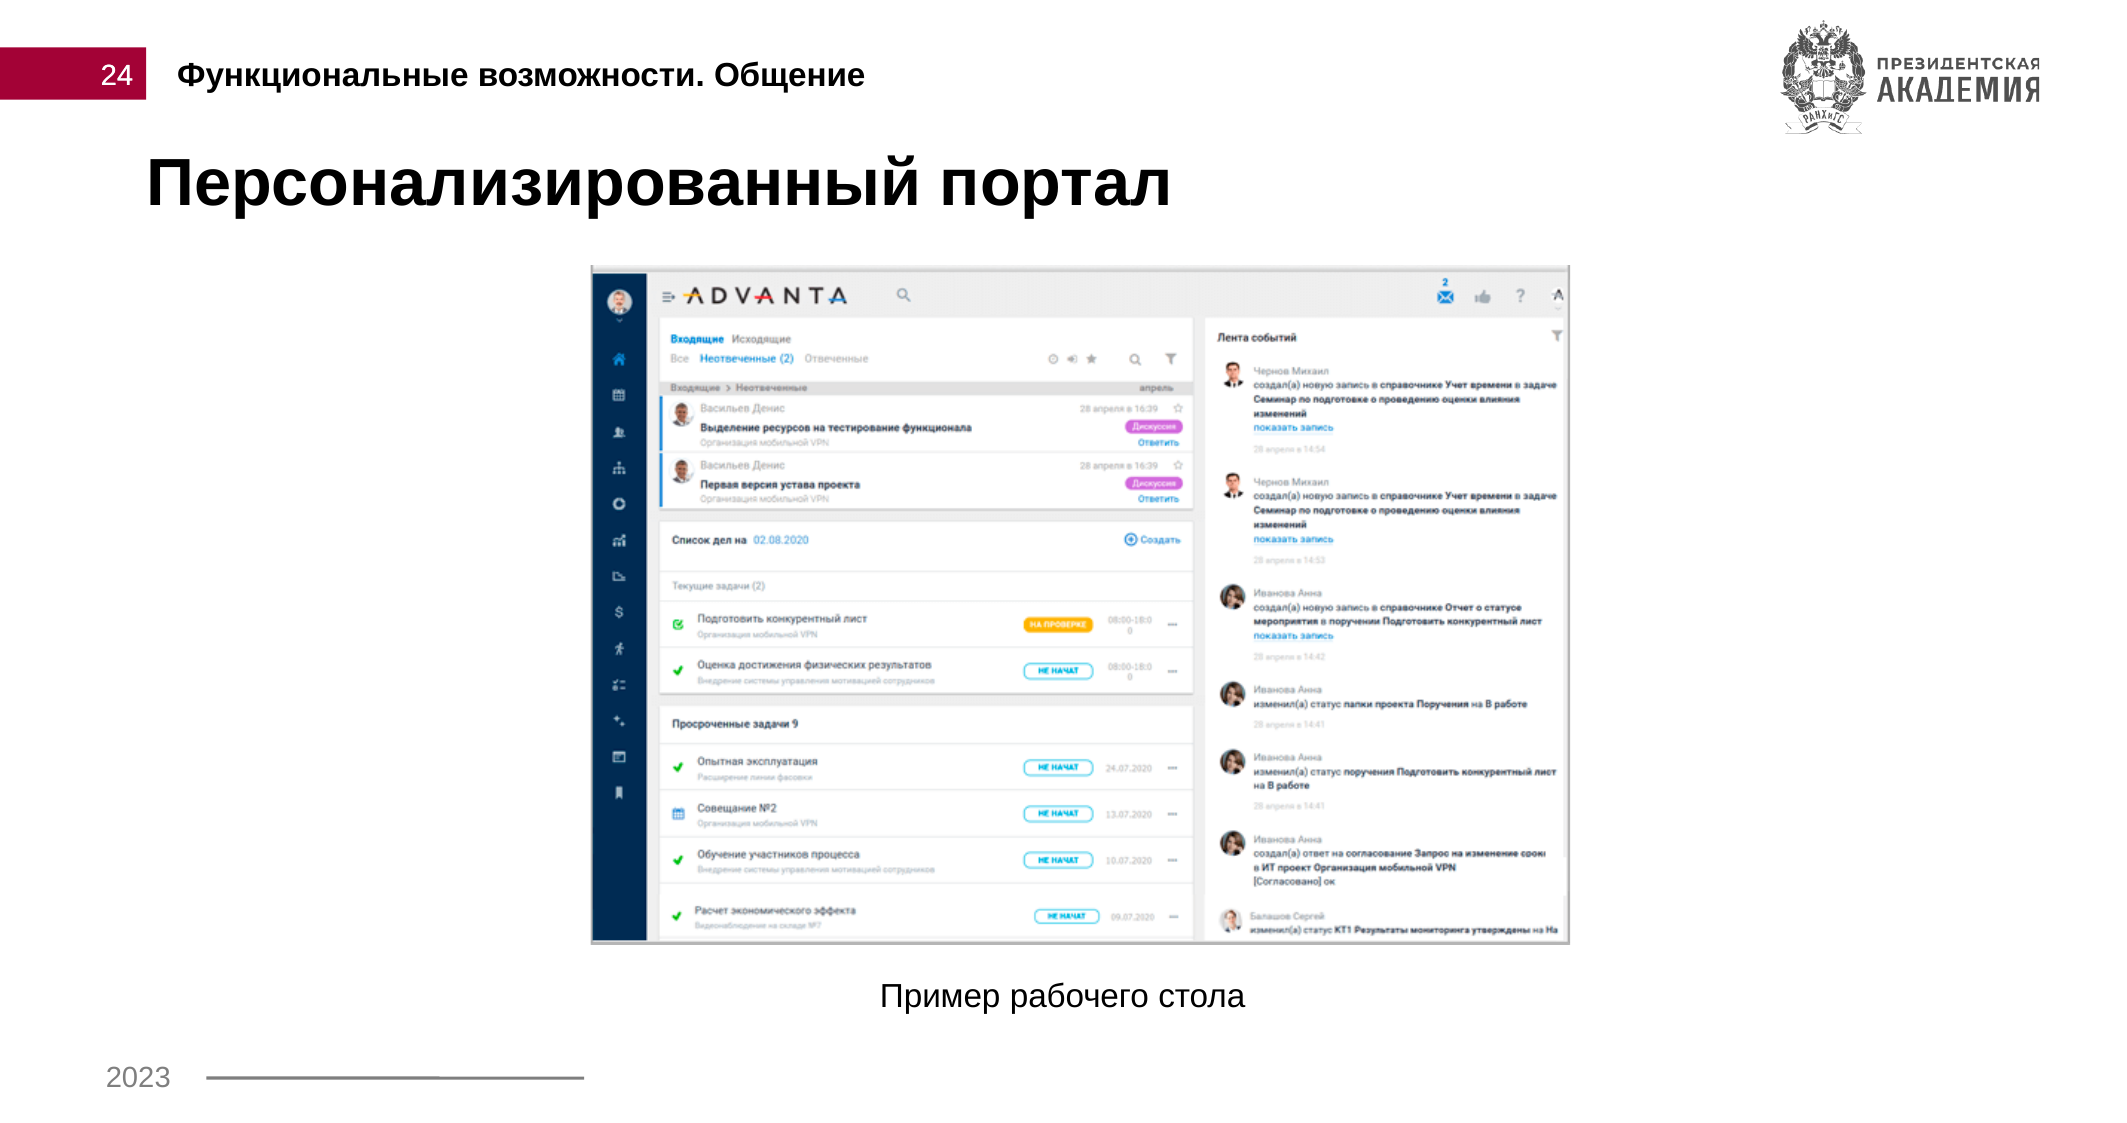

Функциональные возможности. Общение
# Персонализированный портал
Пример рабочего стола